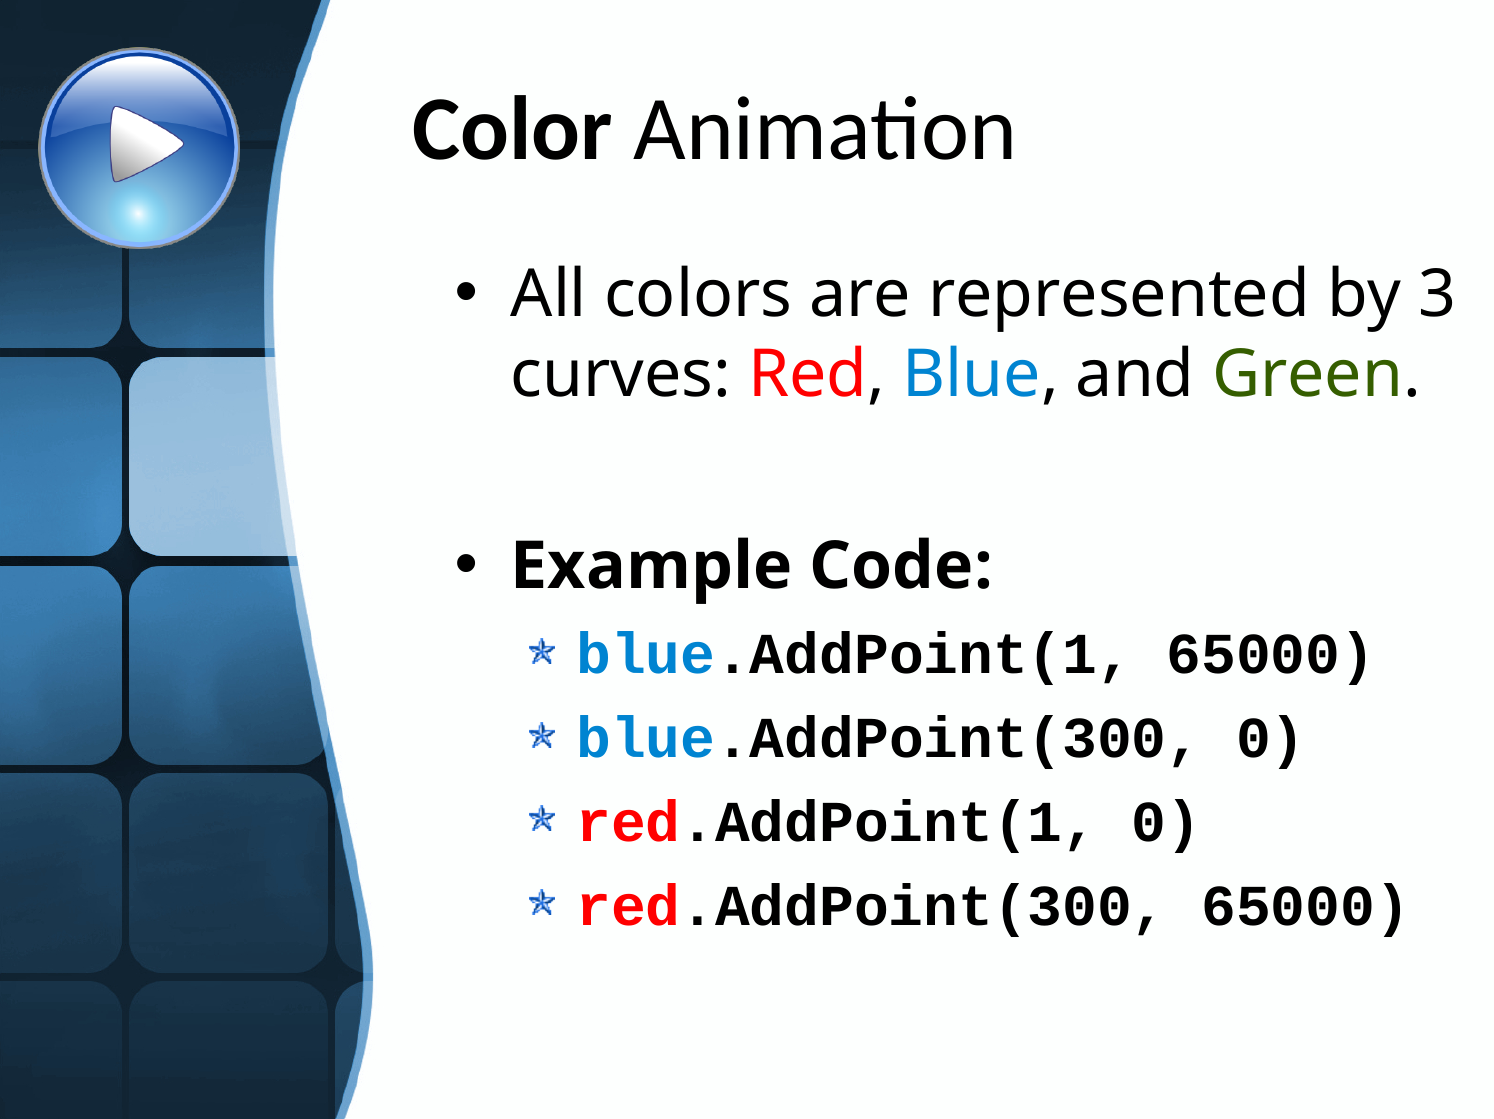

# Color Animation
All colors are represented by 3 curves: Red, Blue, and Green.
Example Code:
blue.AddPoint(1, 65000)
blue.AddPoint(300, 0)
red.AddPoint(1, 0)
red.AddPoint(300, 65000)